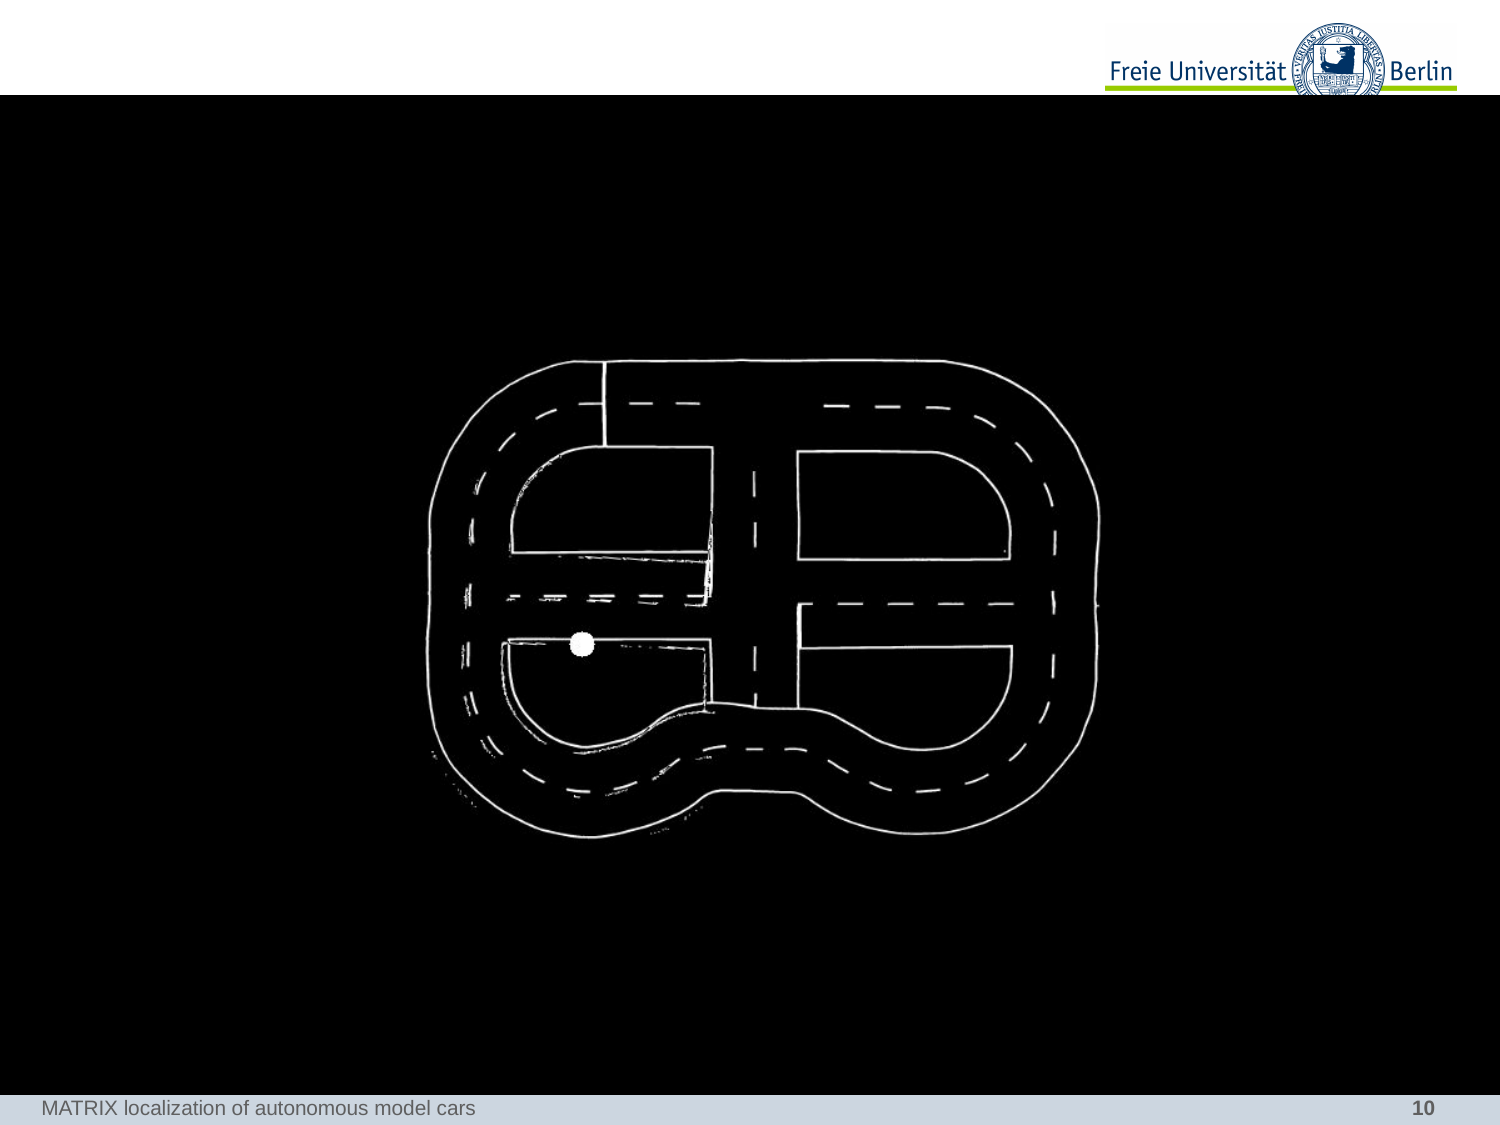

#
MATRIX localization of autonomous model cars